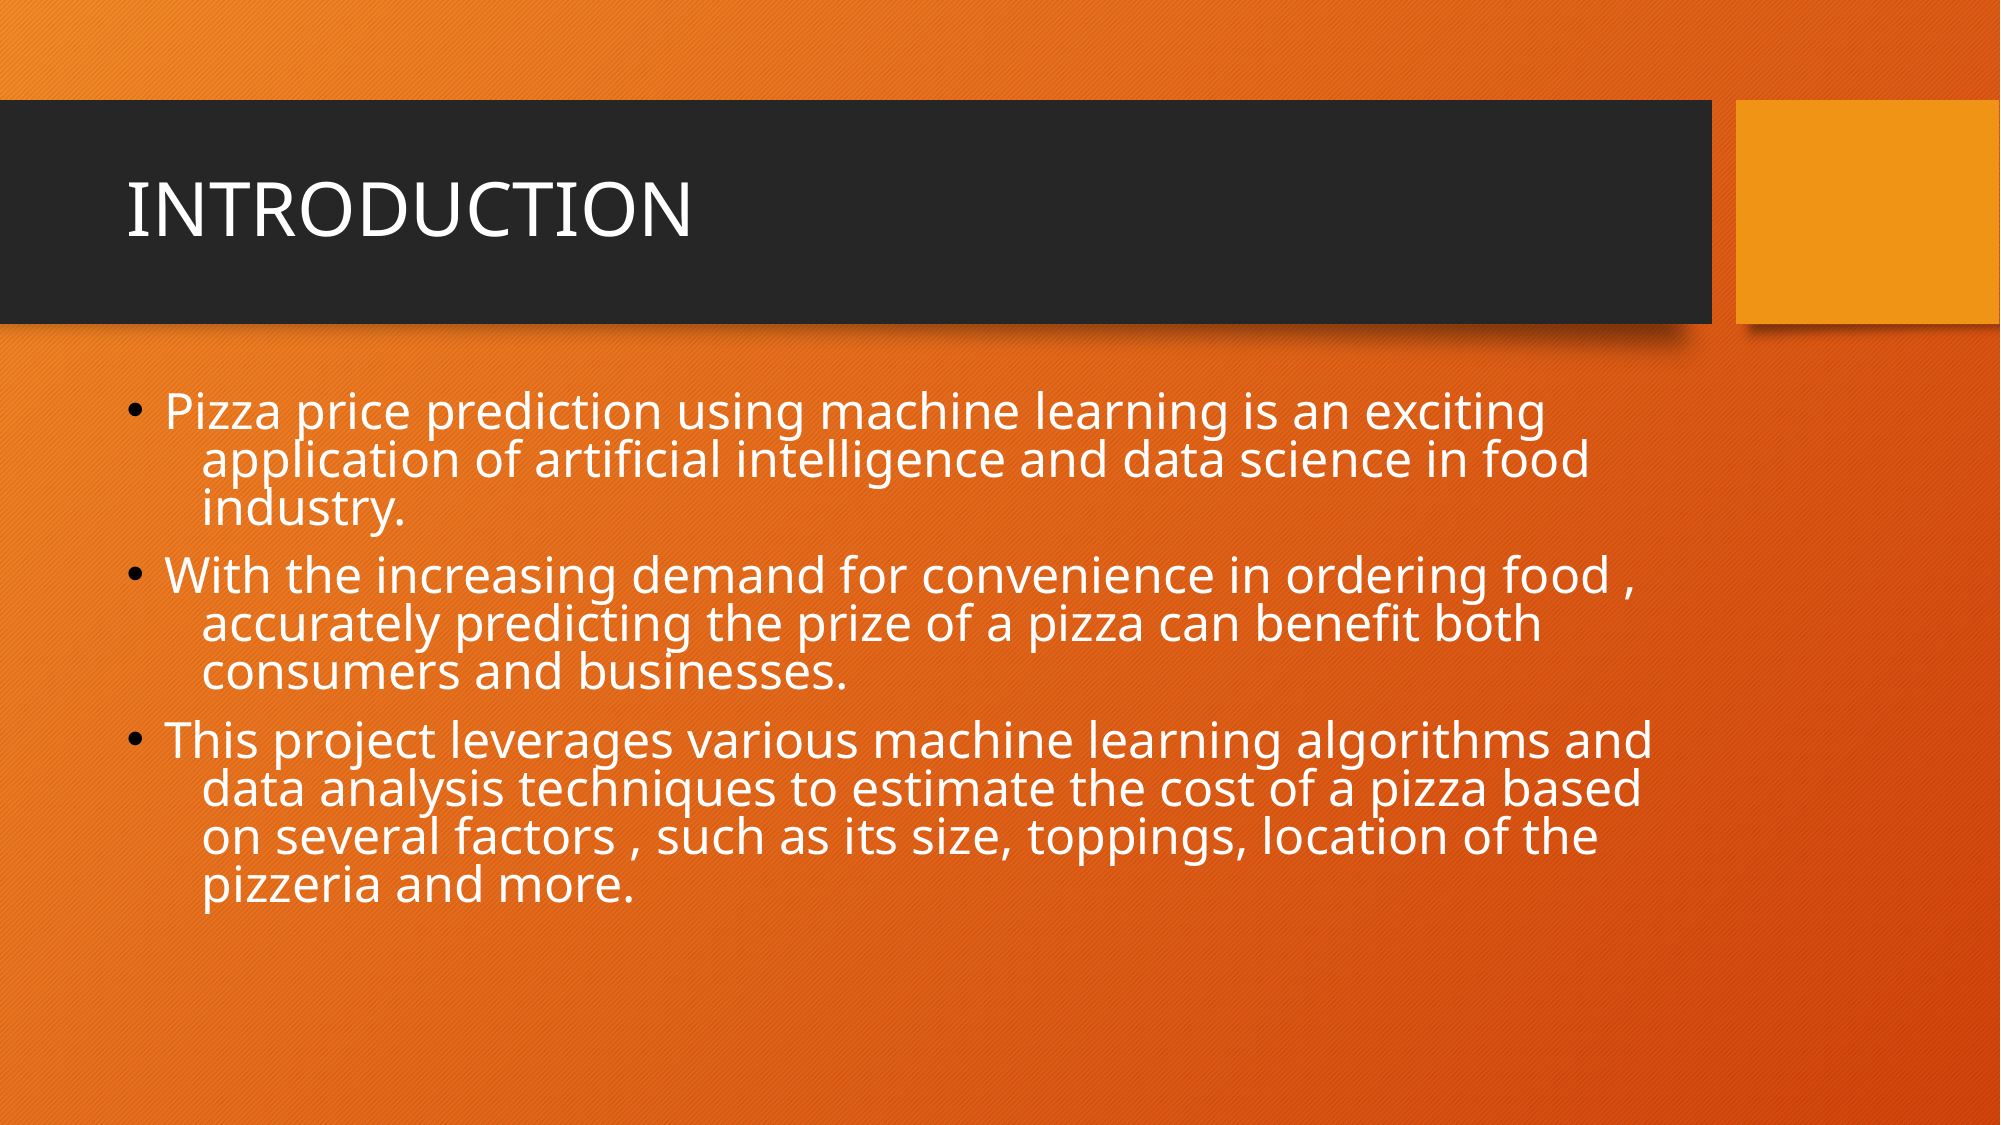

# INTRODUCTION
Pizza price prediction using machine learning is an exciting application of artificial intelligence and data science in food industry.
With the increasing demand for convenience in ordering food , accurately predicting the prize of a pizza can benefit both consumers and businesses.
This project leverages various machine learning algorithms and data analysis techniques to estimate the cost of a pizza based on several factors , such as its size, toppings, location of the pizzeria and more.